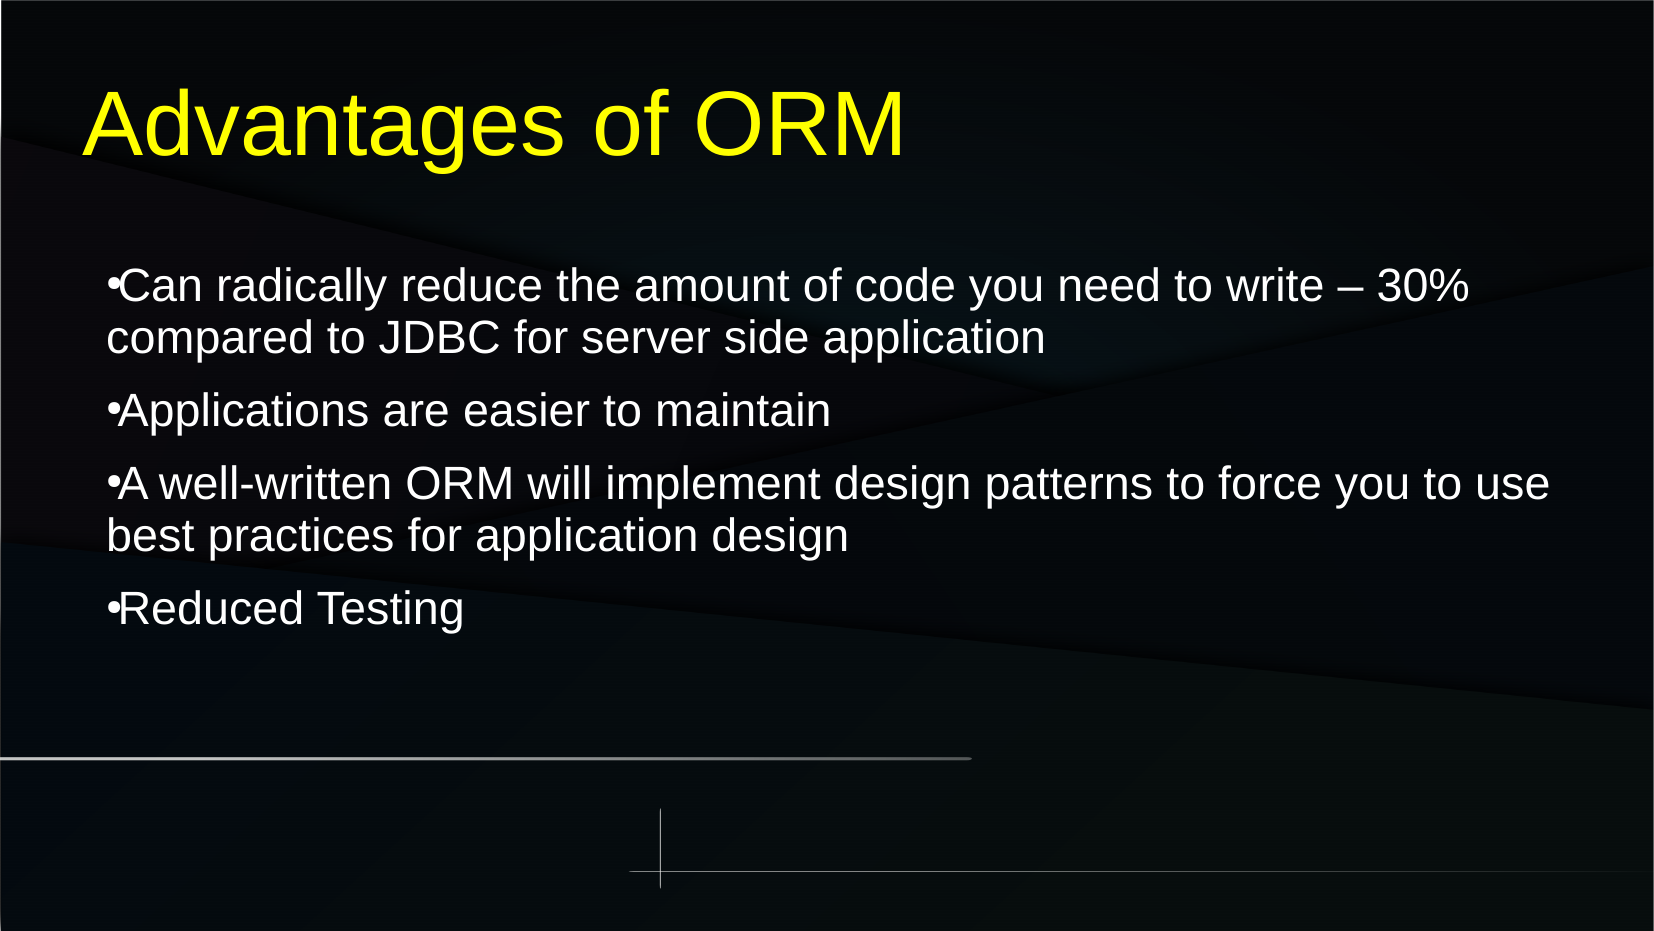

# Advantages of ORM
Can radically reduce the amount of code you need to write – 30% compared to JDBC for server side application
Applications are easier to maintain
A well-written ORM will implement design patterns to force you to use best practices for application design
Reduced Testing